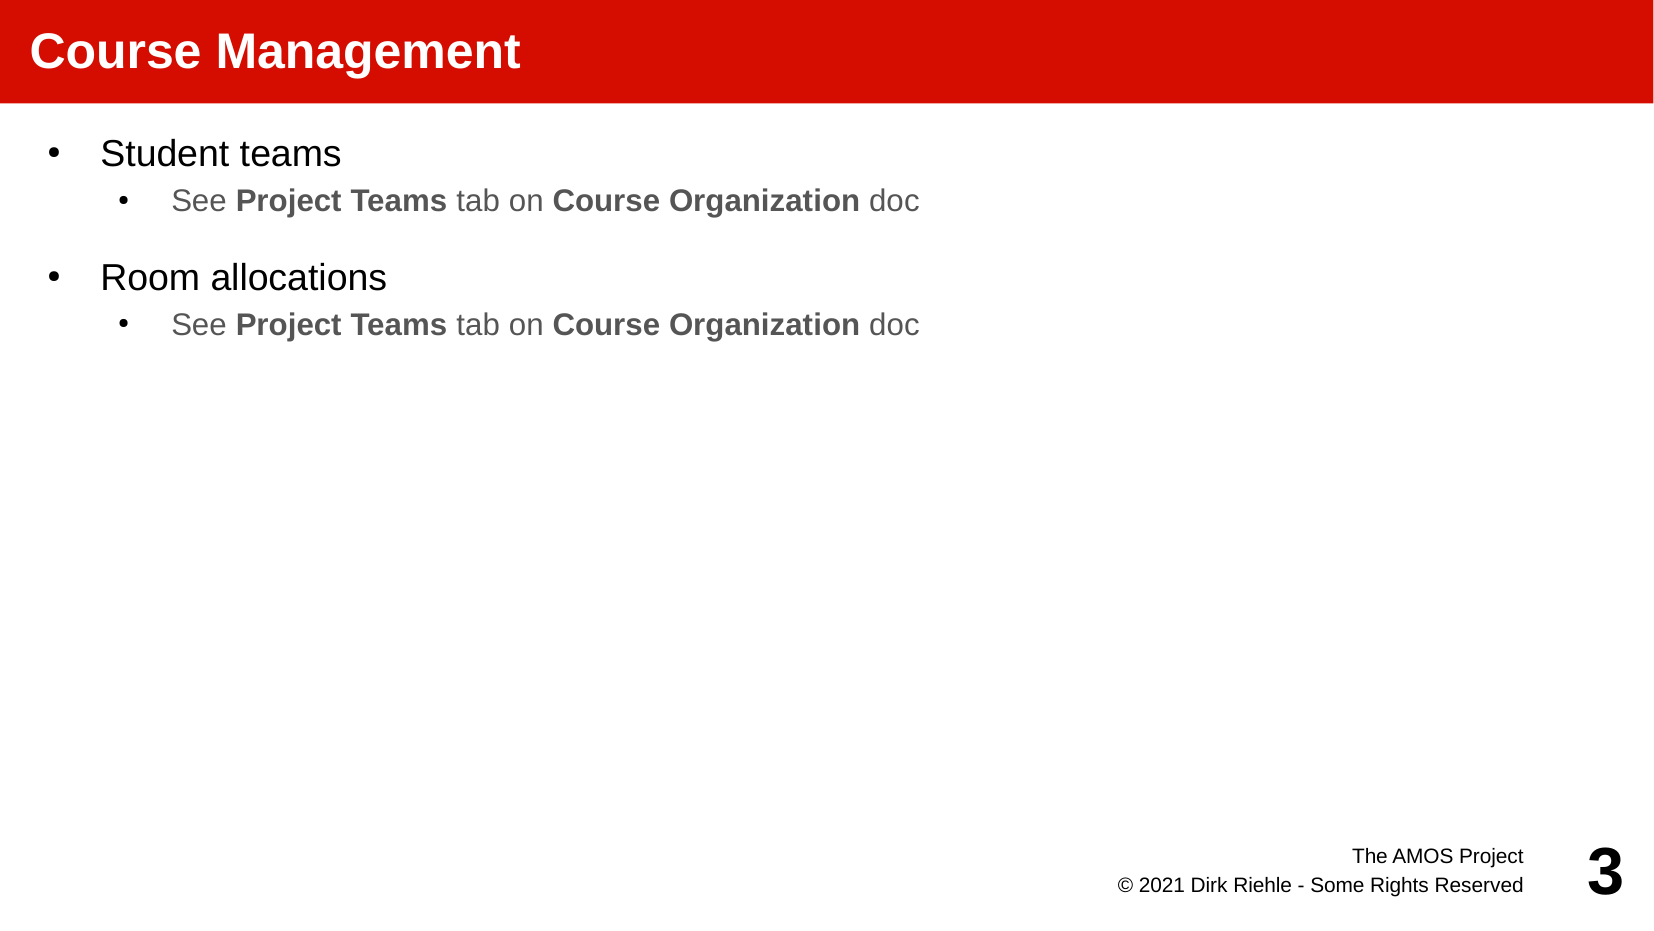

# Course Management
Student teams
See Project Teams tab on Course Organization doc
Room allocations
See Project Teams tab on Course Organization doc
The AMOS Project
3
© 2021 Dirk Riehle - Some Rights Reserved